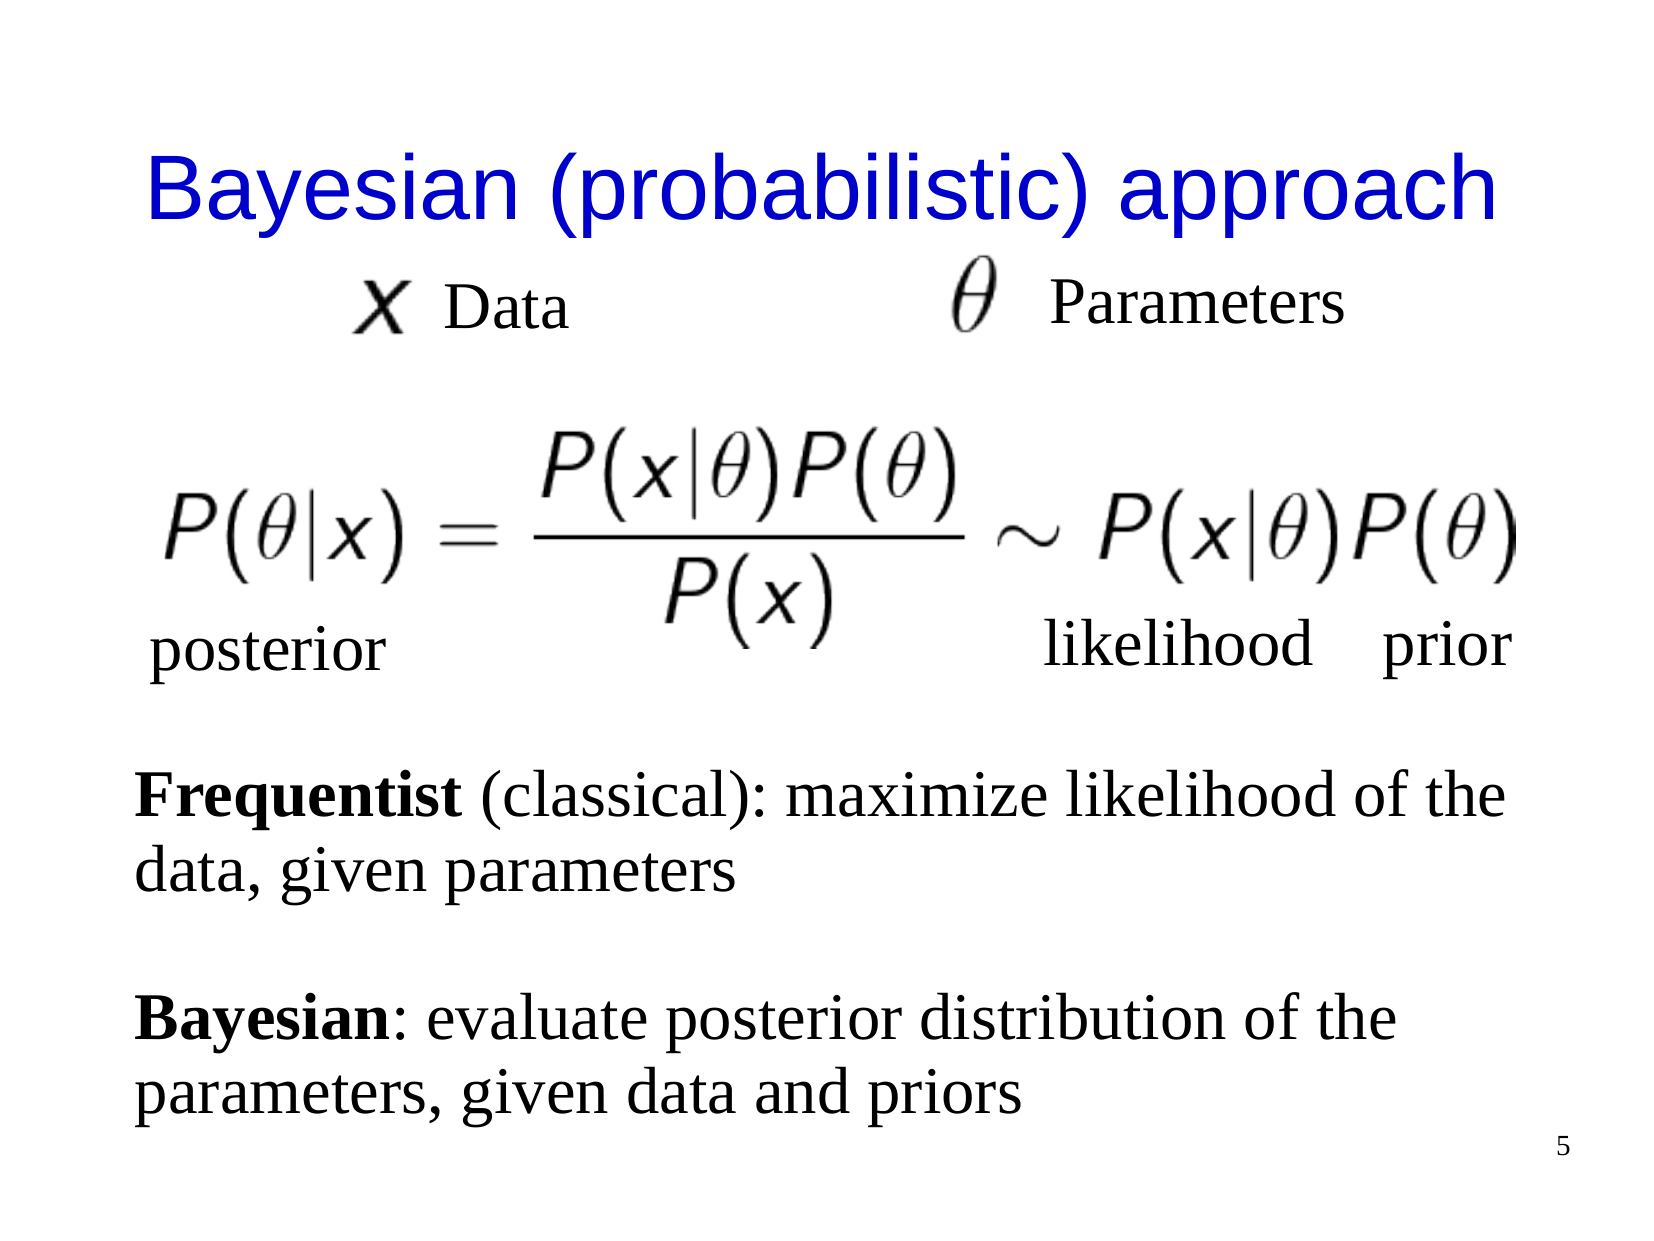

# Bayesian (probabilistic) approach
Parameters
Data
likelihood
prior
posterior
Frequentist (classical): maximize likelihood of the data, given parameters
Bayesian: evaluate posterior distribution of the parameters, given data and priors
5